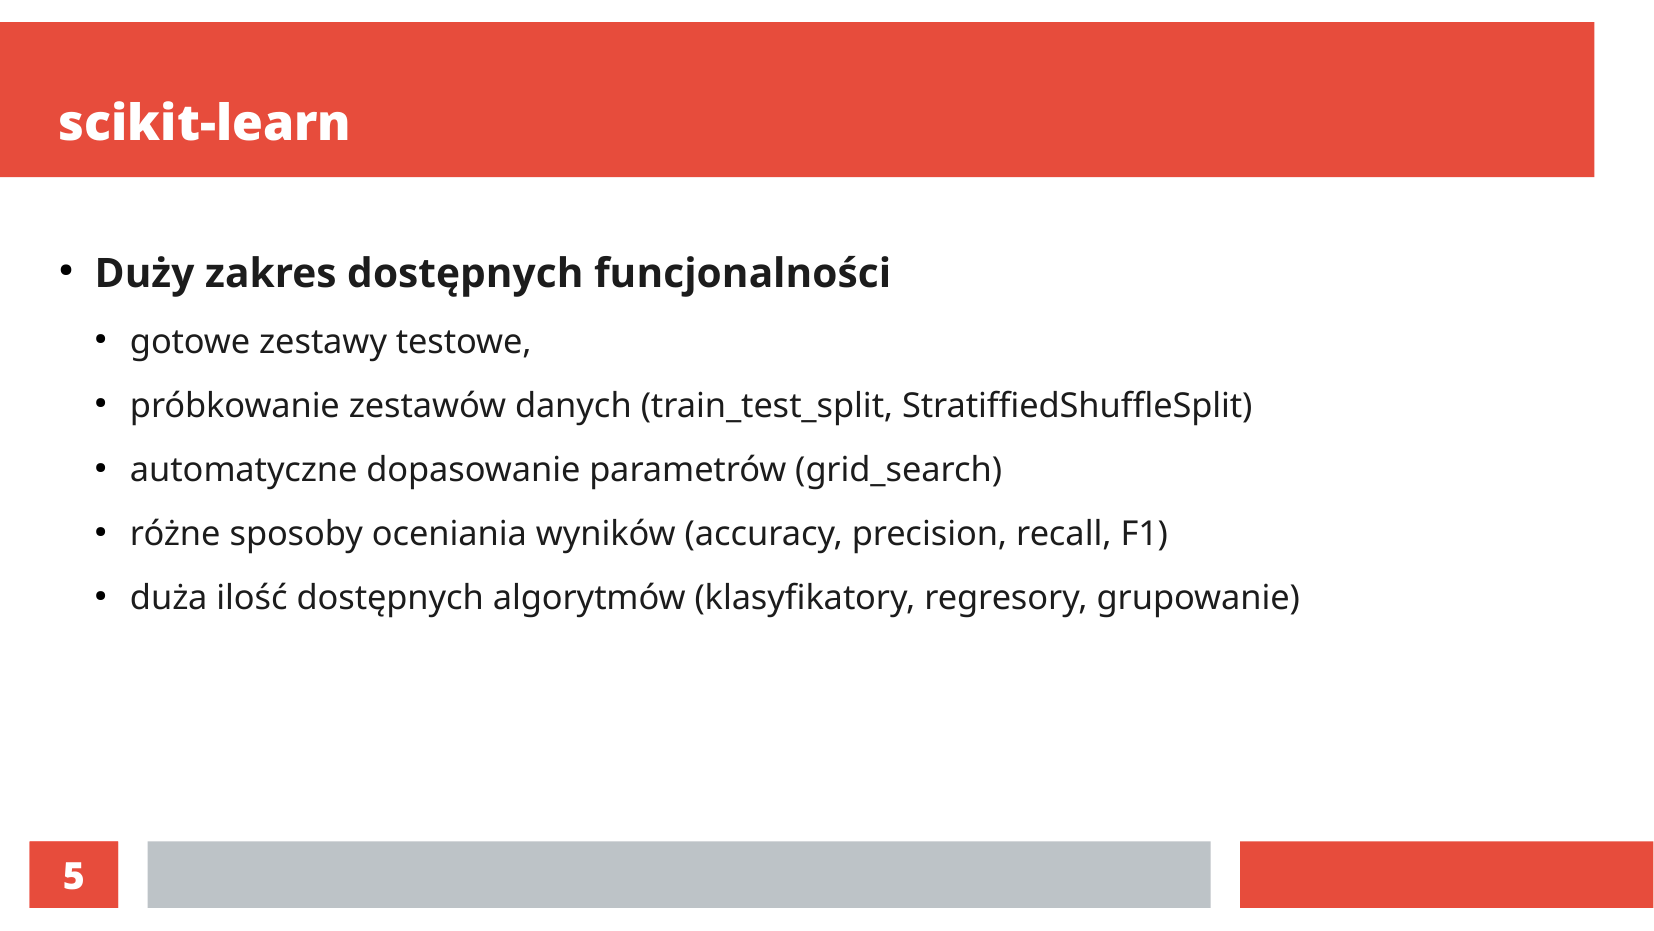

# scikit-learn
Duży zakres dostępnych funcjonalności
gotowe zestawy testowe,
próbkowanie zestawów danych (train_test_split, StratiffiedShuffleSplit)
automatyczne dopasowanie parametrów (grid_search)
różne sposoby oceniania wyników (accuracy, precision, recall, F1)
duża ilość dostępnych algorytmów (klasyfikatory, regresory, grupowanie)
5